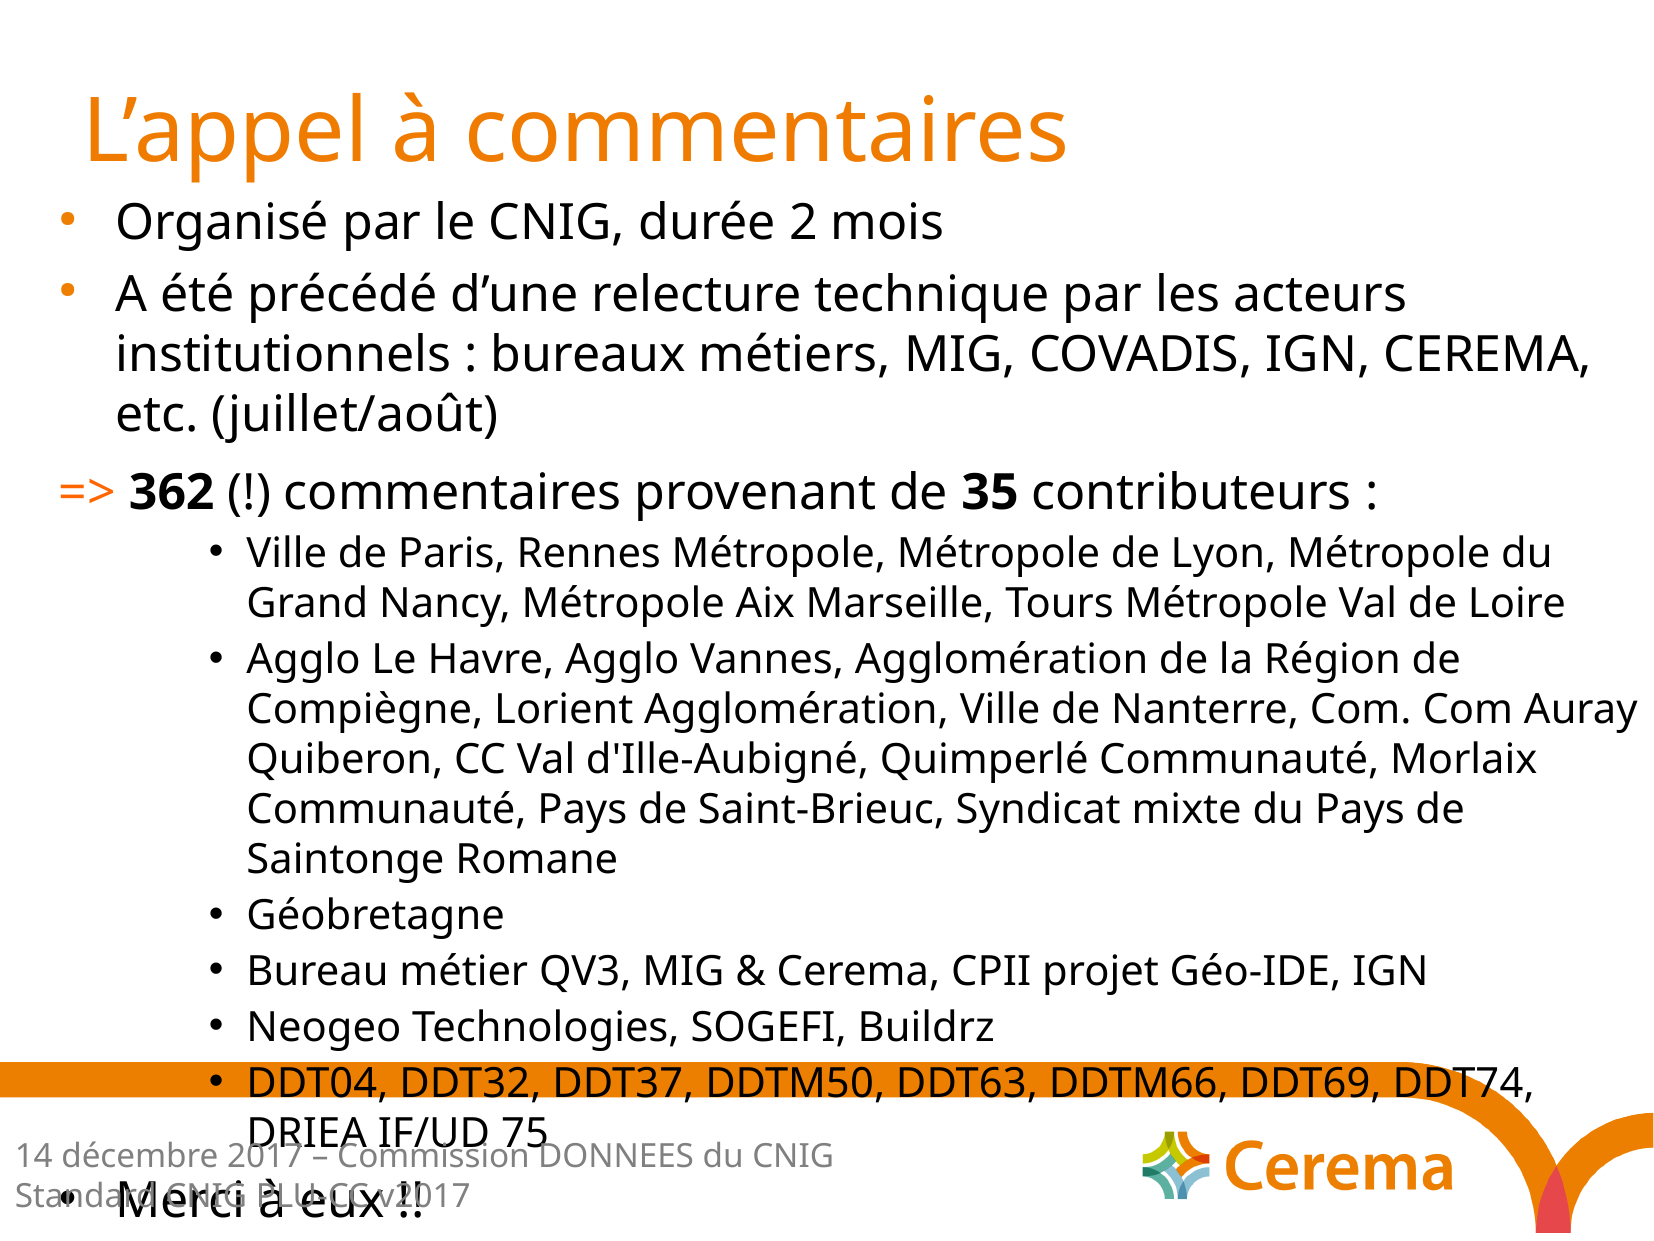

# L’appel à commentaires
Organisé par le CNIG, durée 2 mois
A été précédé d’une relecture technique par les acteurs institutionnels : bureaux métiers, MIG, COVADIS, IGN, CEREMA, etc. (juillet/août)
=> 362 (!) commentaires provenant de 35 contributeurs :
Ville de Paris, Rennes Métropole, Métropole de Lyon, Métropole du Grand Nancy, Métropole Aix Marseille, Tours Métropole Val de Loire
Agglo Le Havre, Agglo Vannes, Agglomération de la Région de Compiègne, Lorient Agglomération, Ville de Nanterre, Com. Com Auray Quiberon, CC Val d'Ille-Aubigné, Quimperlé Communauté, Morlaix Communauté, Pays de Saint-Brieuc, Syndicat mixte du Pays de Saintonge Romane
Géobretagne
Bureau métier QV3, MIG & Cerema, CPII projet Géo-IDE, IGN
Neogeo Technologies, SOGEFI, Buildrz
DDT04, DDT32, DDT37, DDTM50, DDT63, DDTM66, DDT69, DDT74, DRIEA IF/UD 75
Merci à eux !!
14 décembre 2017 – Commission DONNEES du CNIG
Standard CNIG PLU-CC v2017